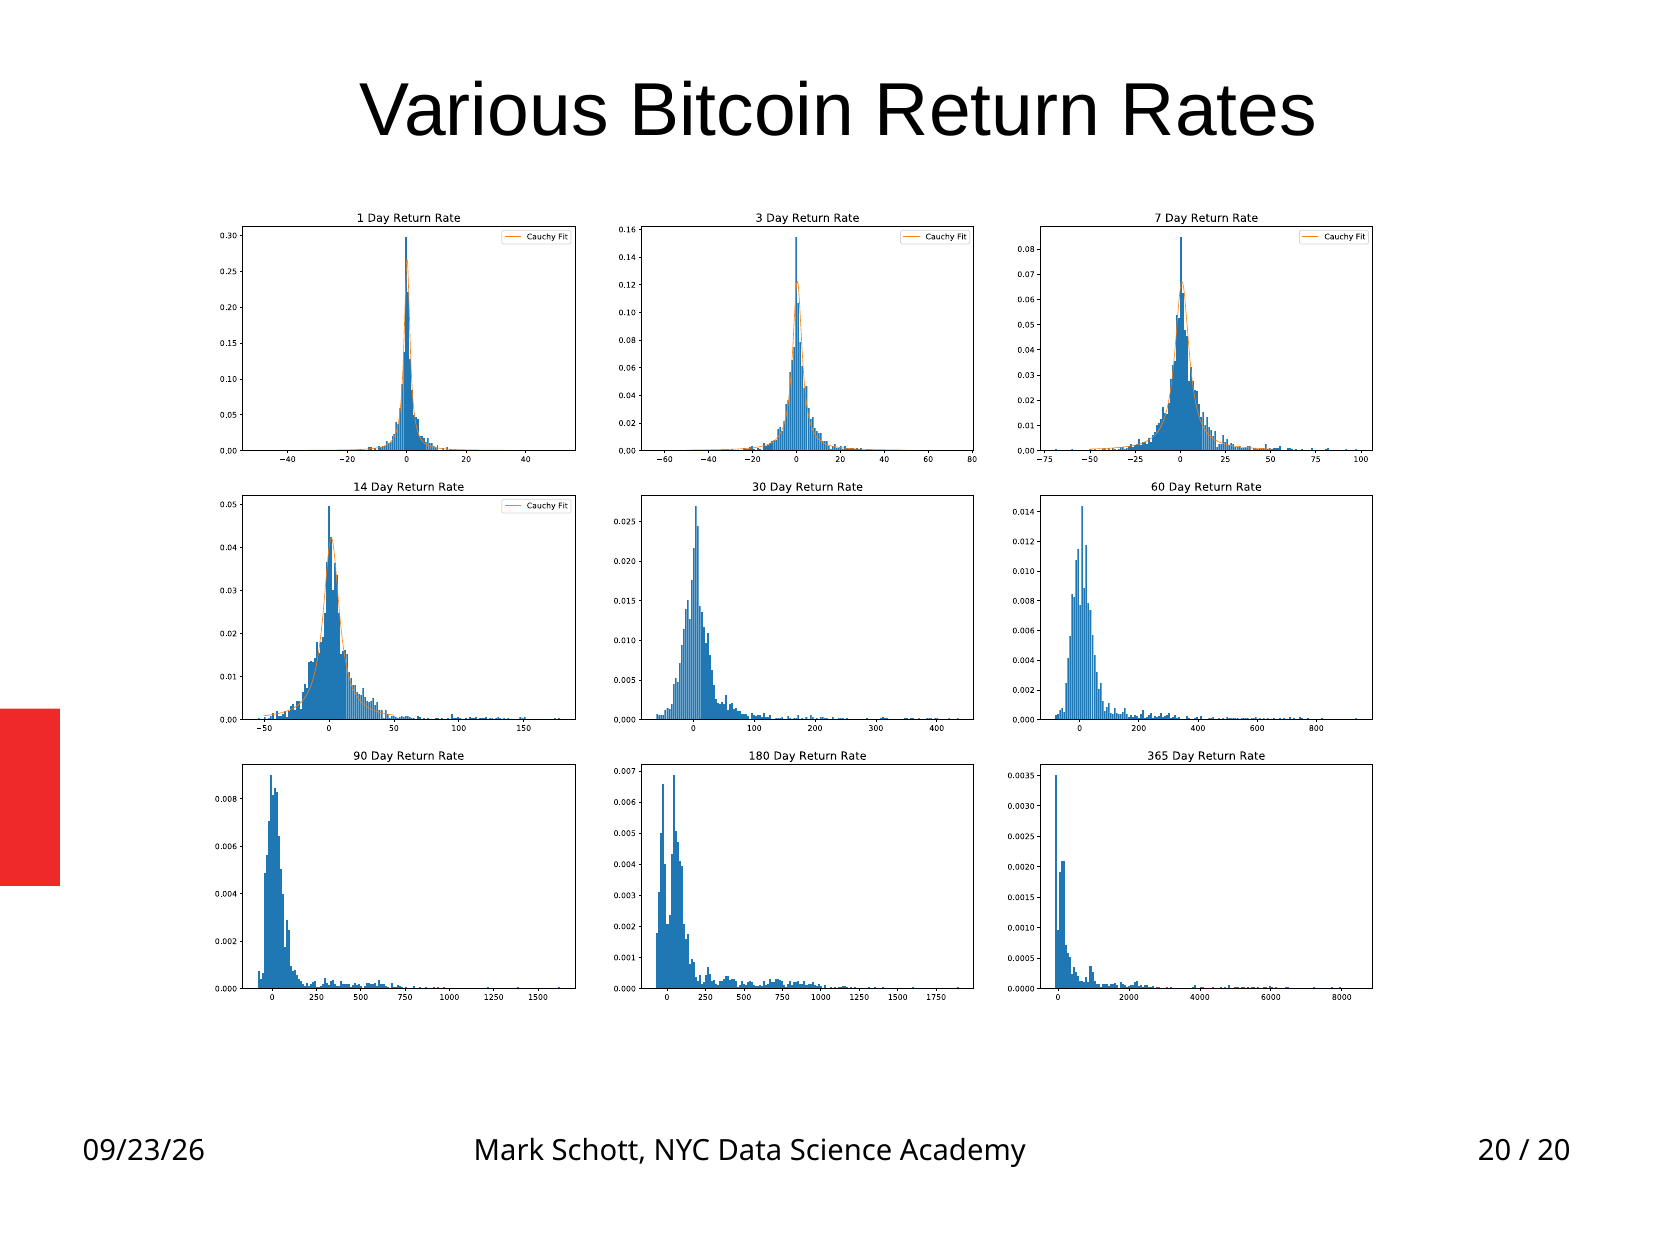

Various Bitcoin Return Rates
Mark Schott, NYC Data Science Academy
20